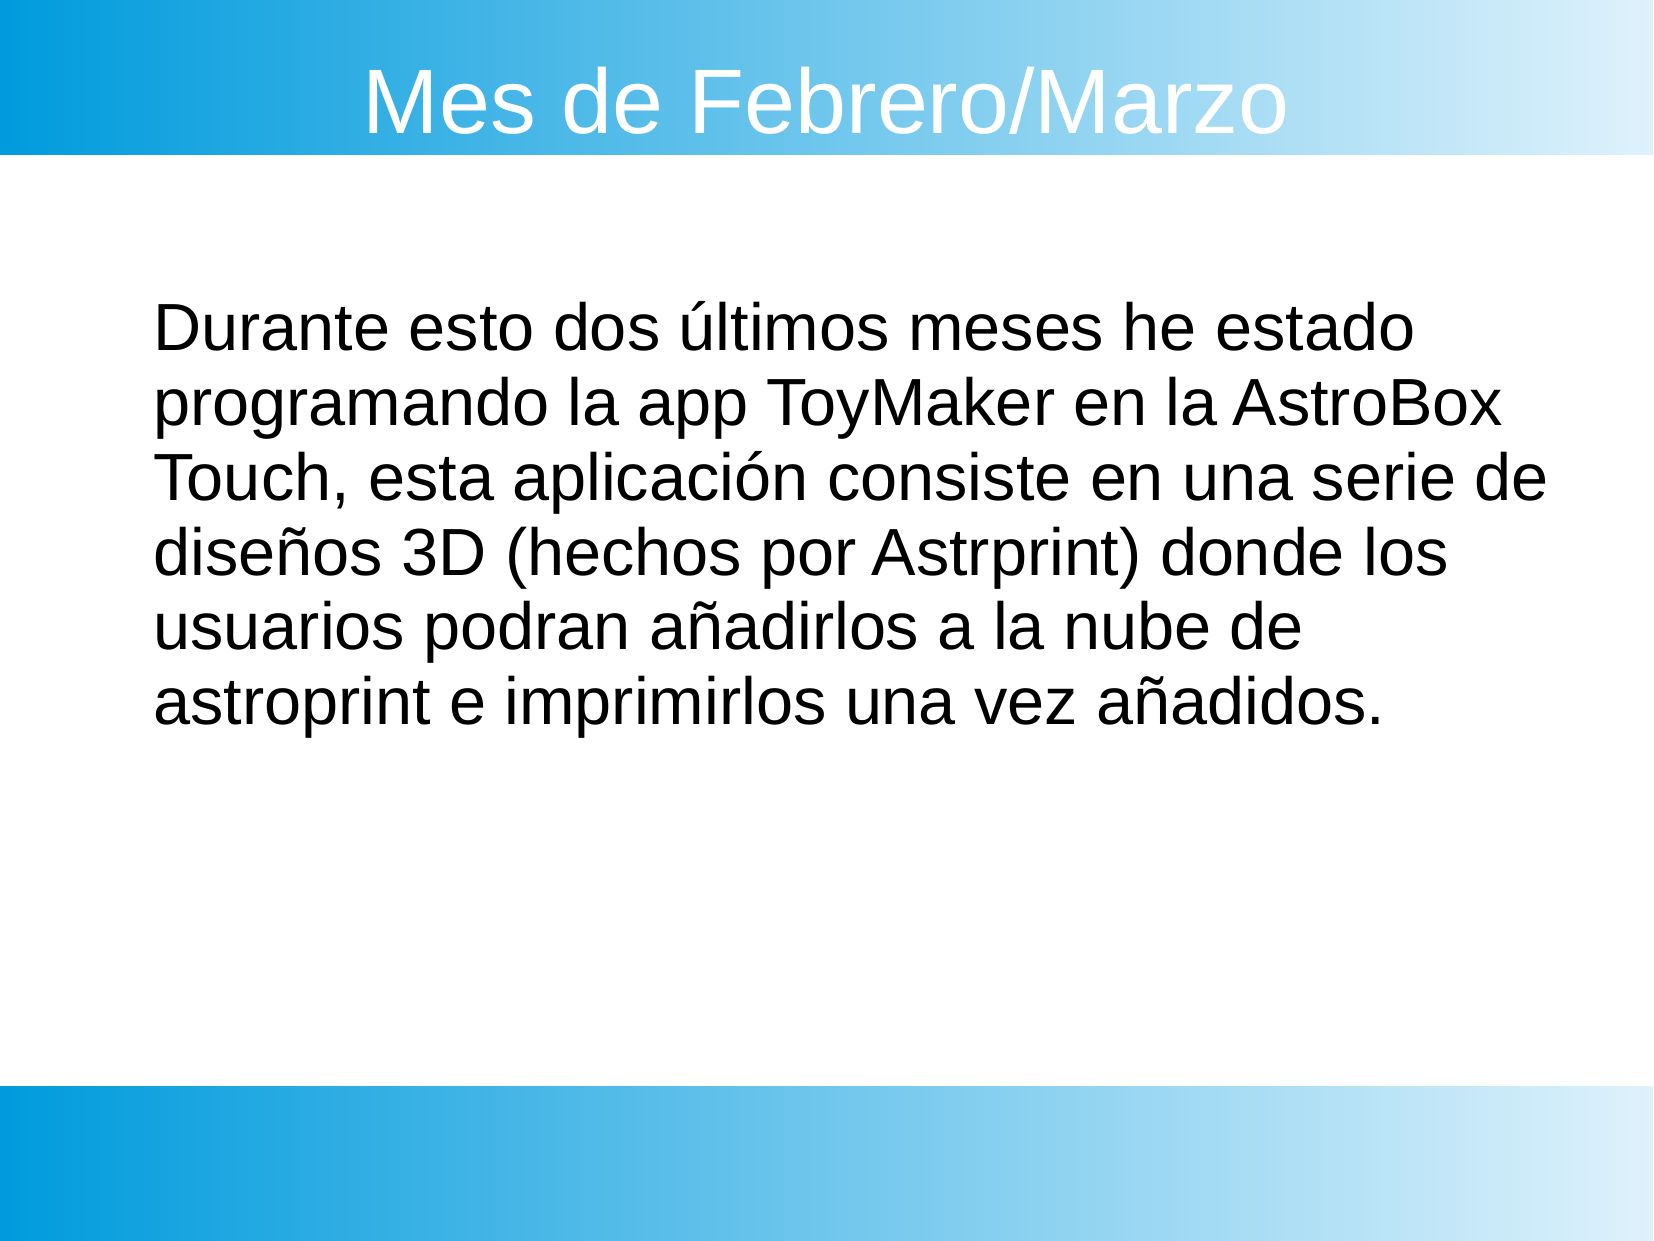

# Mes de Febrero/Marzo
Durante esto dos últimos meses he estado programando la app ToyMaker en la AstroBox Touch, esta aplicación consiste en una serie de diseños 3D (hechos por Astrprint) donde los usuarios podran añadirlos a la nube de astroprint e imprimirlos una vez añadidos.